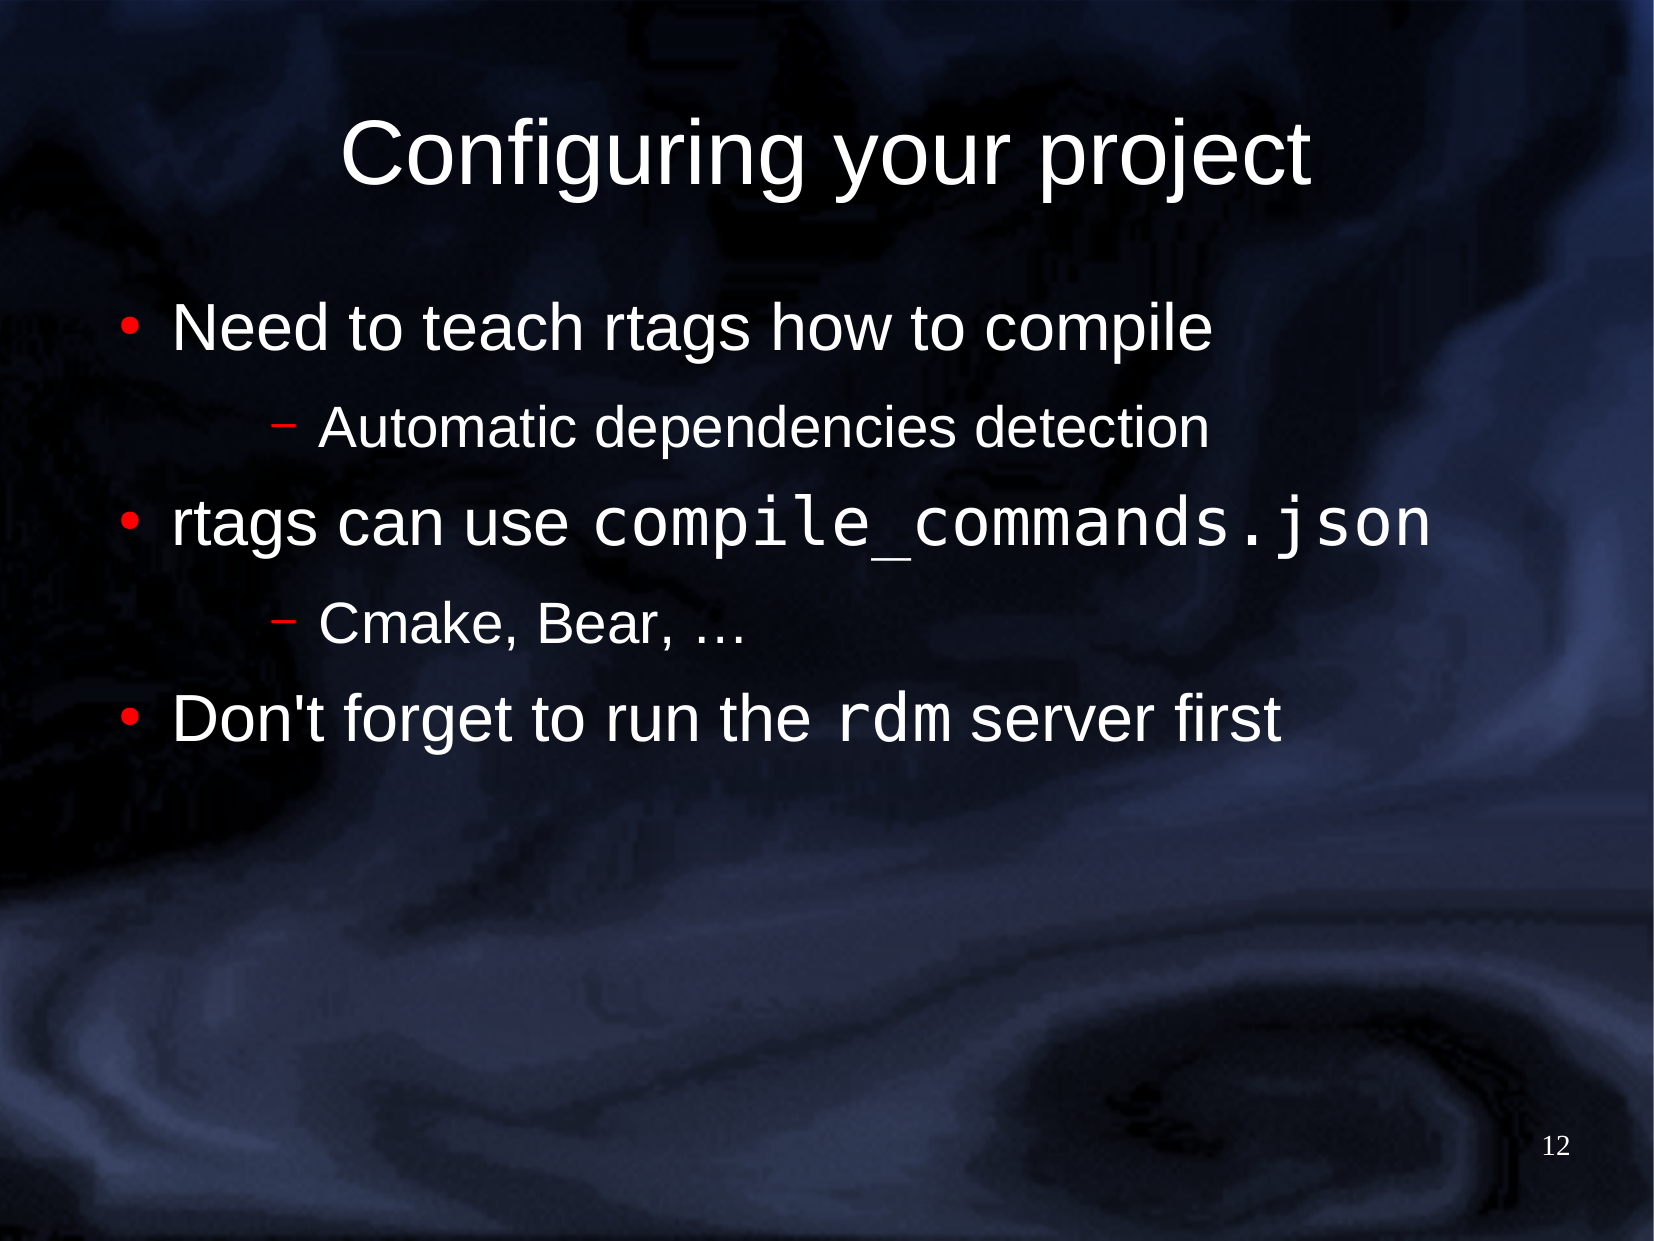

# Configuring your project
Need to teach rtags how to compile
Automatic dependencies detection
rtags can use compile_commands.json
Cmake, Bear, …
Don't forget to run the rdm server first
12